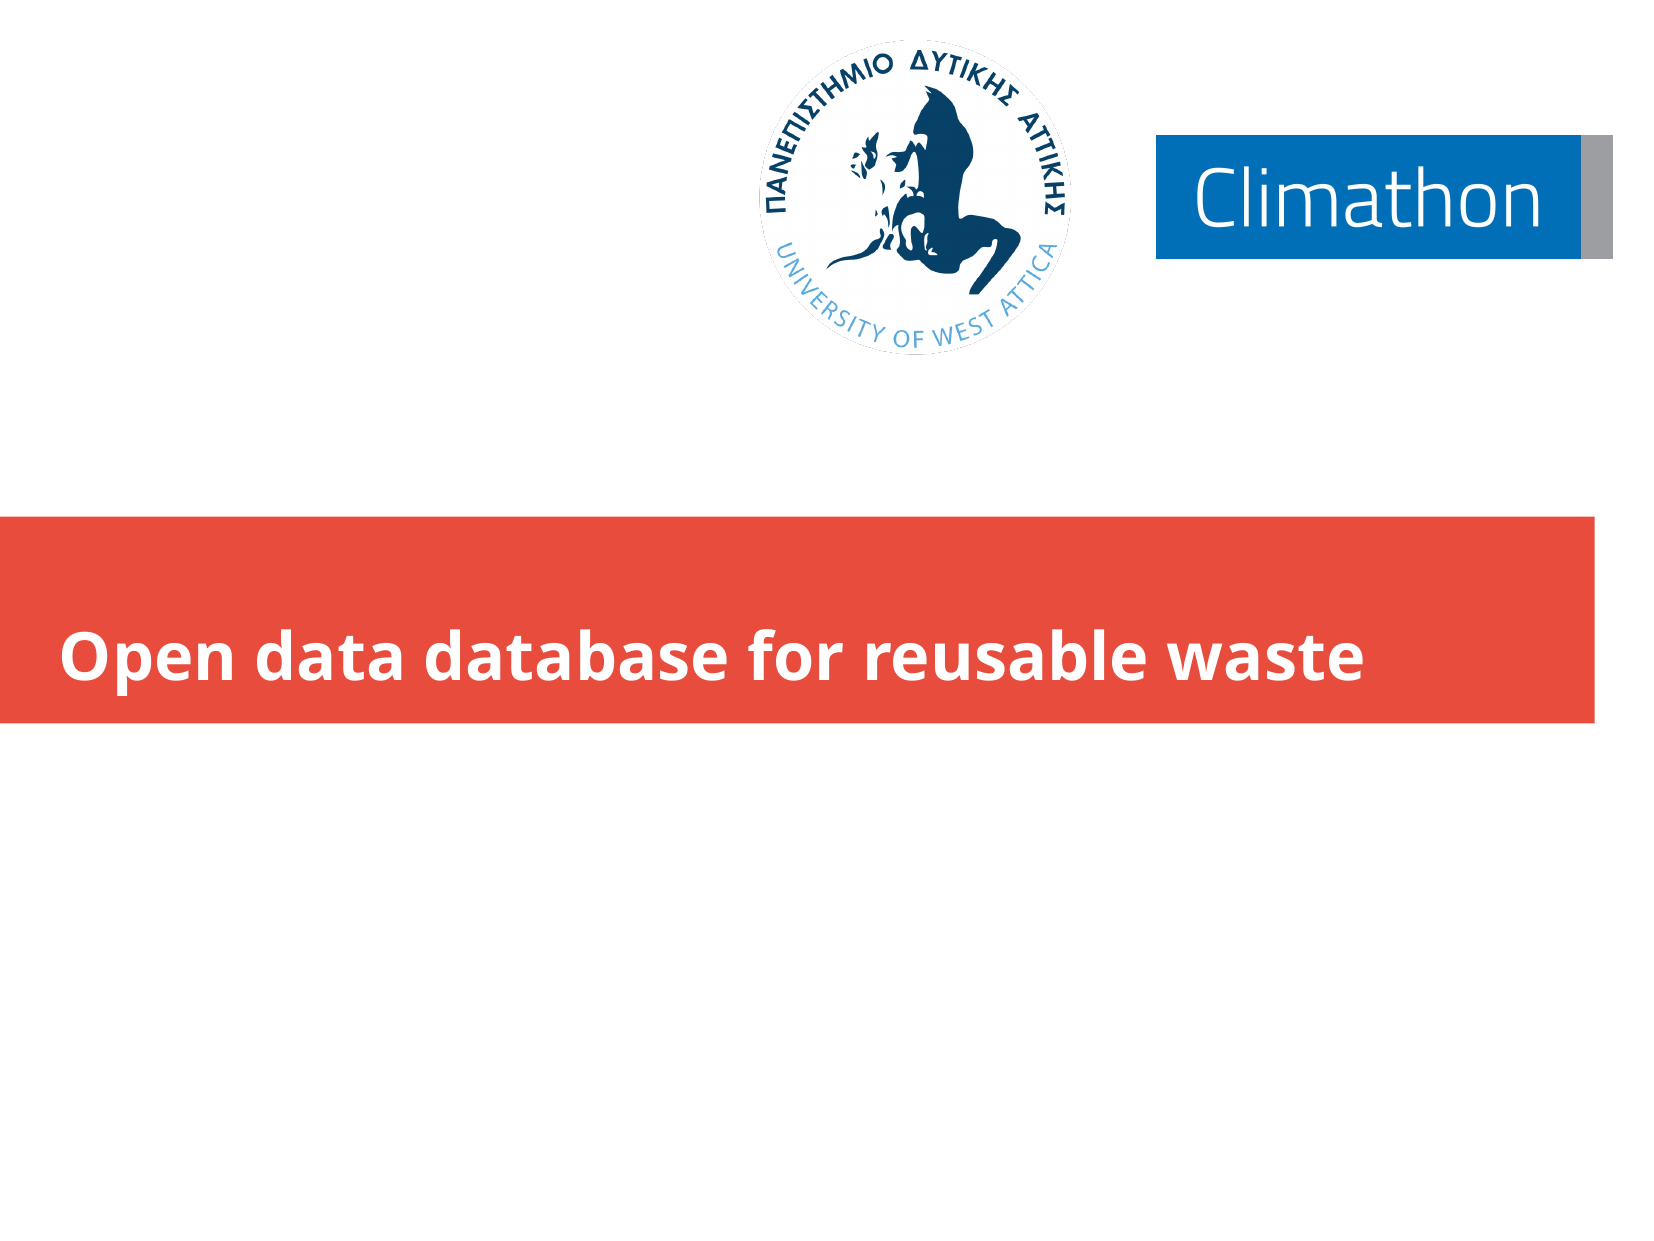

# Open data database for reusable waste